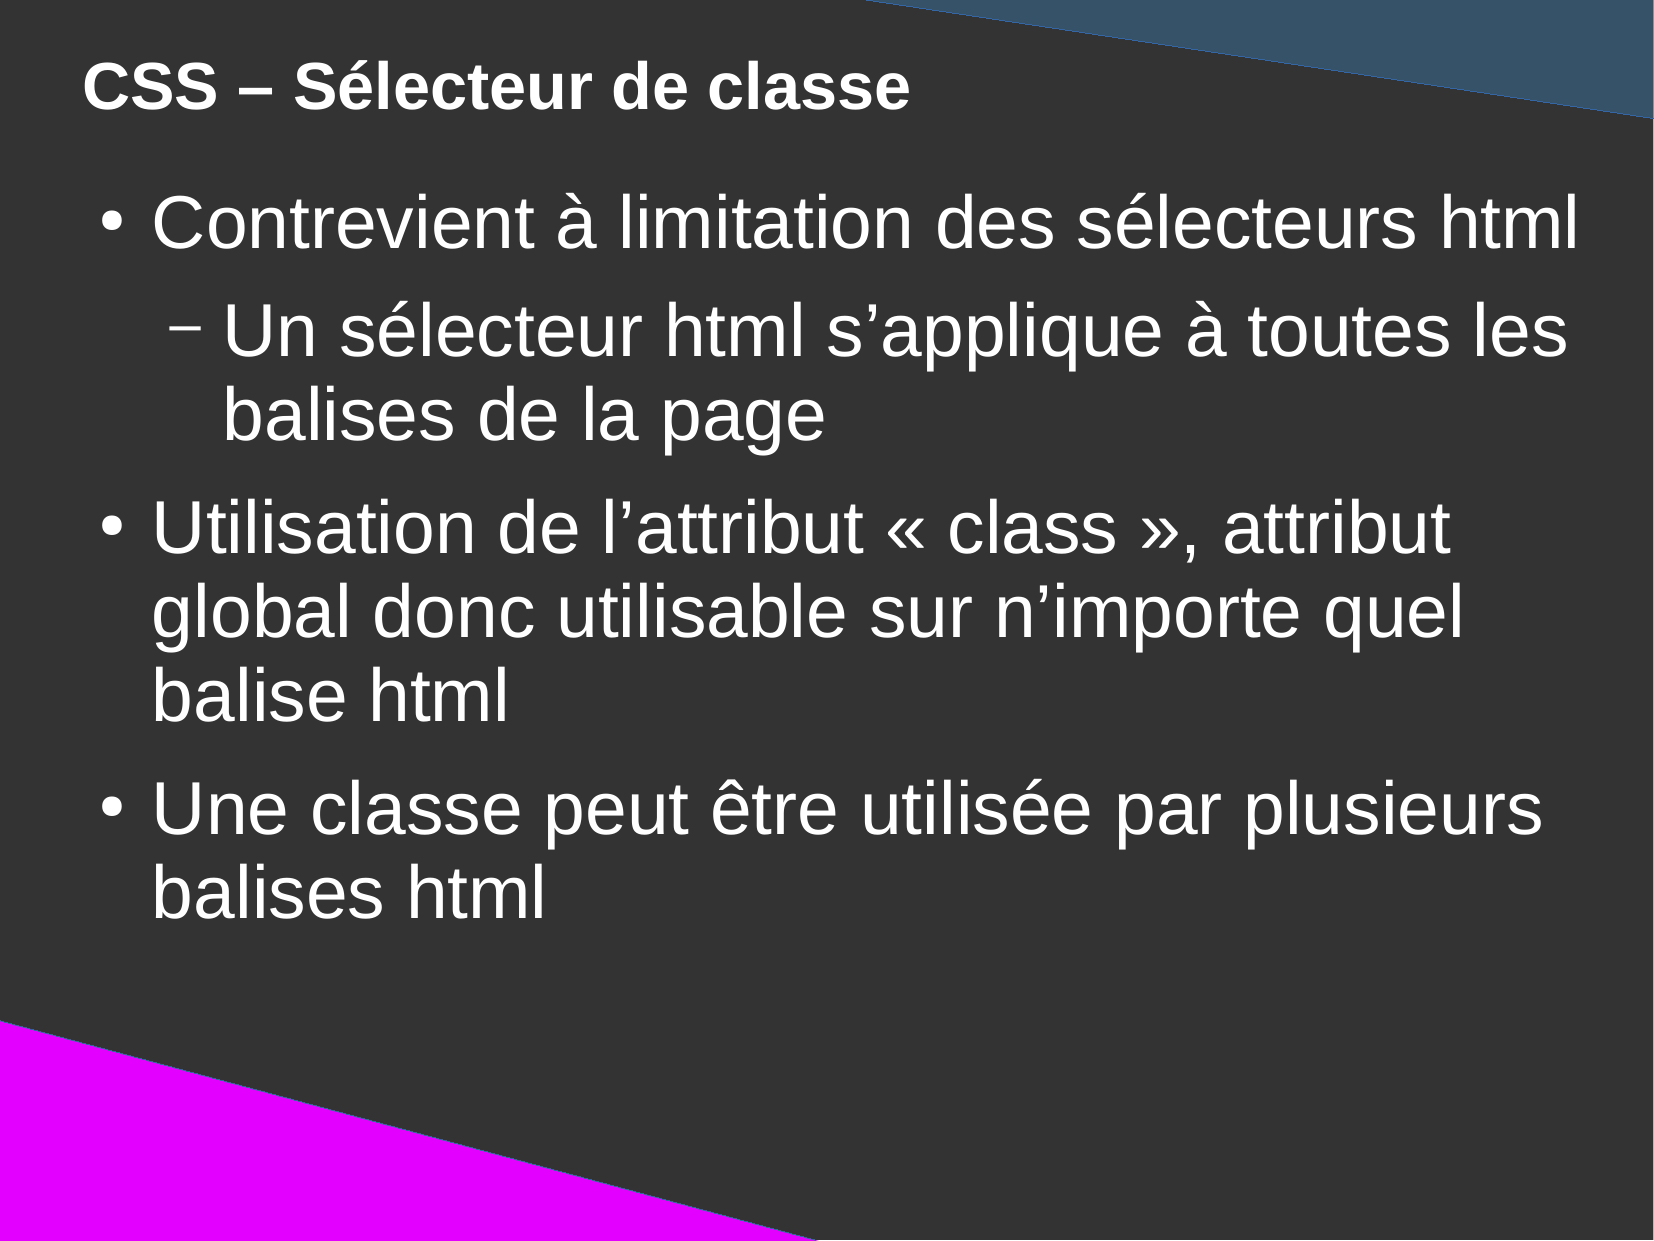

# CSS – Sélecteur de classe
Contrevient à limitation des sélecteurs html
Un sélecteur html s’applique à toutes les balises de la page
Utilisation de l’attribut « class », attribut global donc utilisable sur n’importe quel balise html
Une classe peut être utilisée par plusieurs balises html